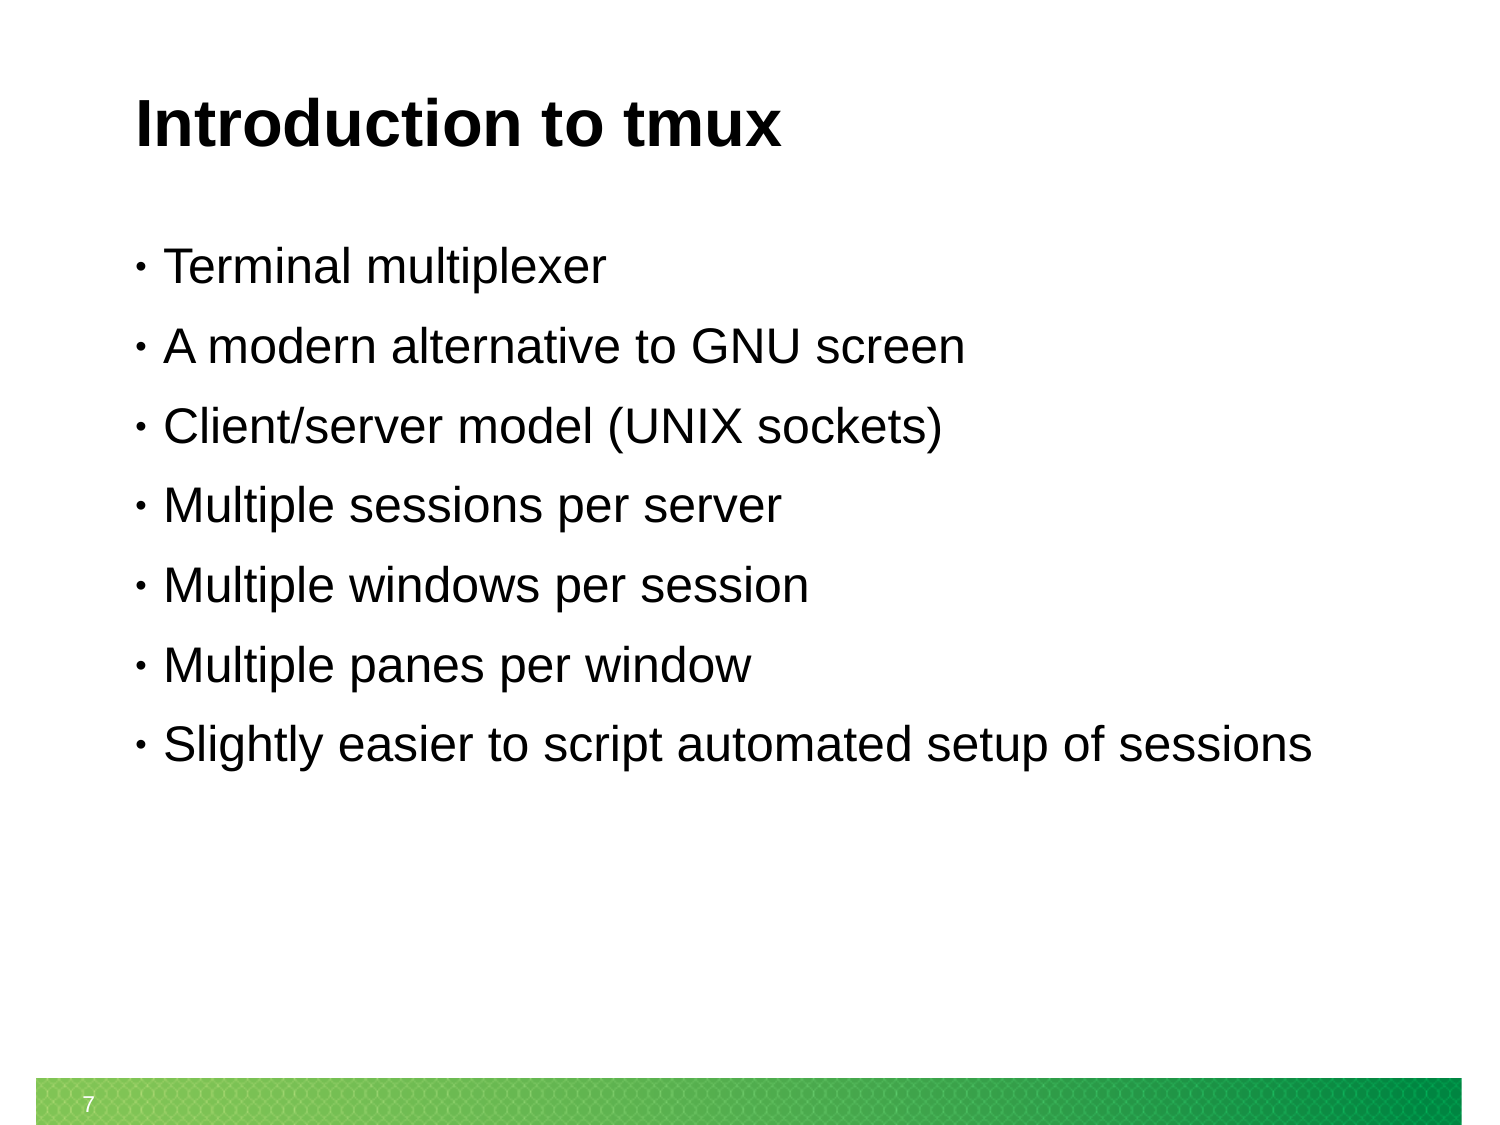

# Introduction to tmux
Terminal multiplexer
A modern alternative to GNU screen
Client/server model (UNIX sockets)
Multiple sessions per server
Multiple windows per session
Multiple panes per window
Slightly easier to script automated setup of sessions